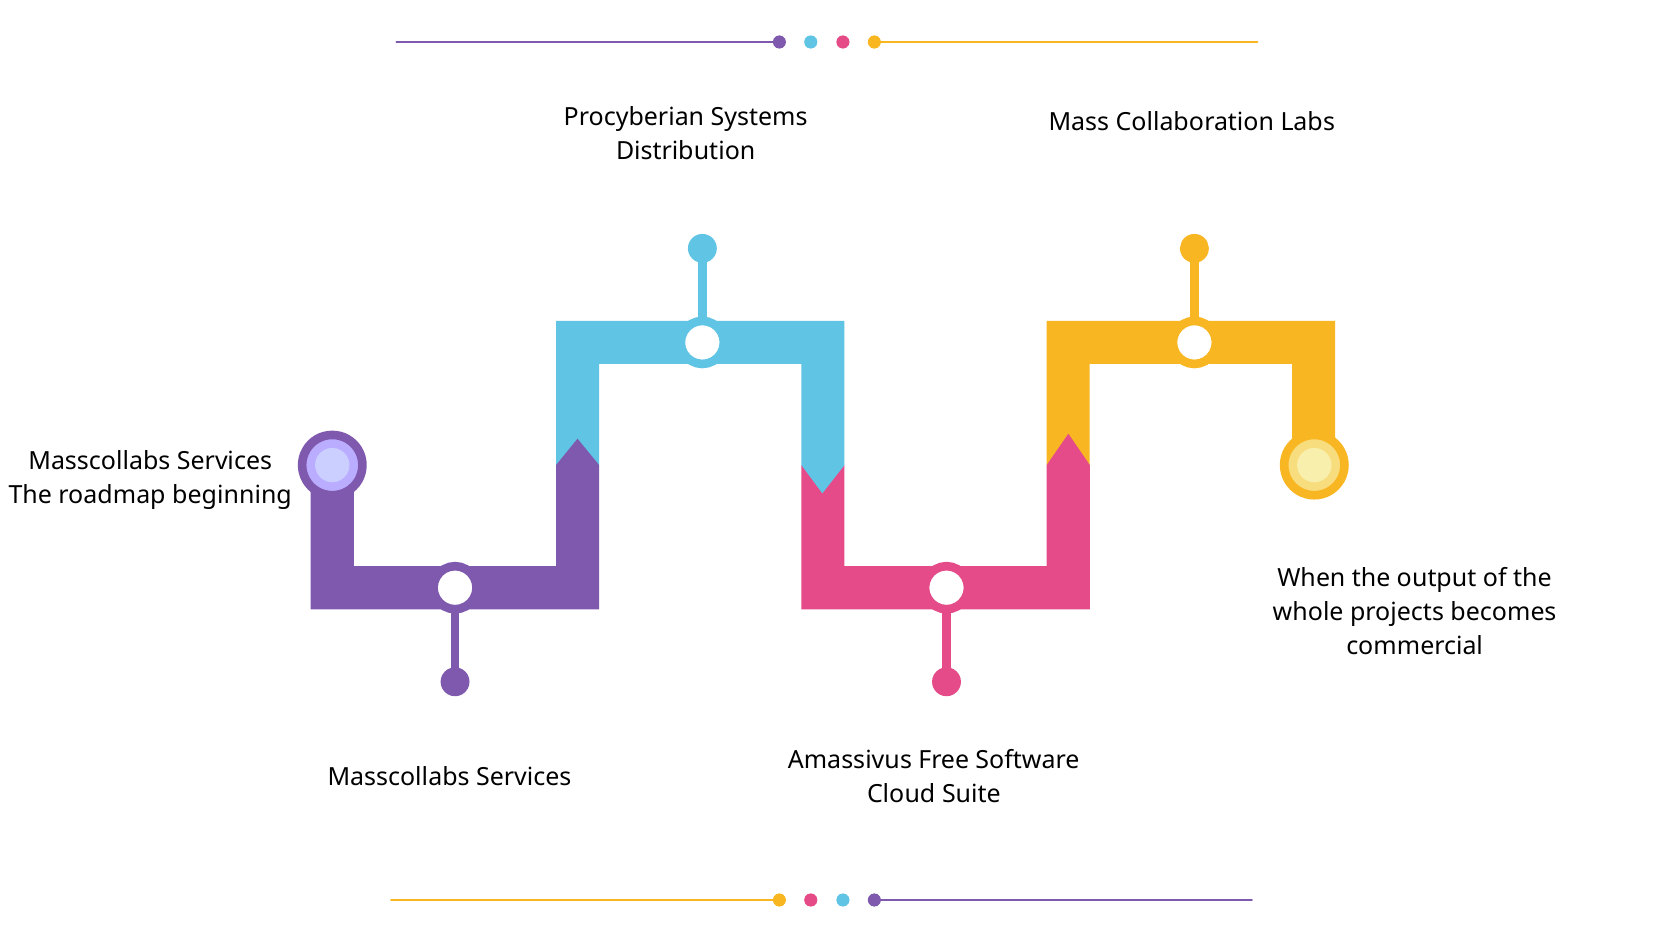

Mass Collaboration Labs
Procyberian Systems Distribution
Masscollabs Services
The roadmap beginning
When the output of the whole projects becomes commercial
# Masscollabs Services
Amassivus Free Software Cloud Suite